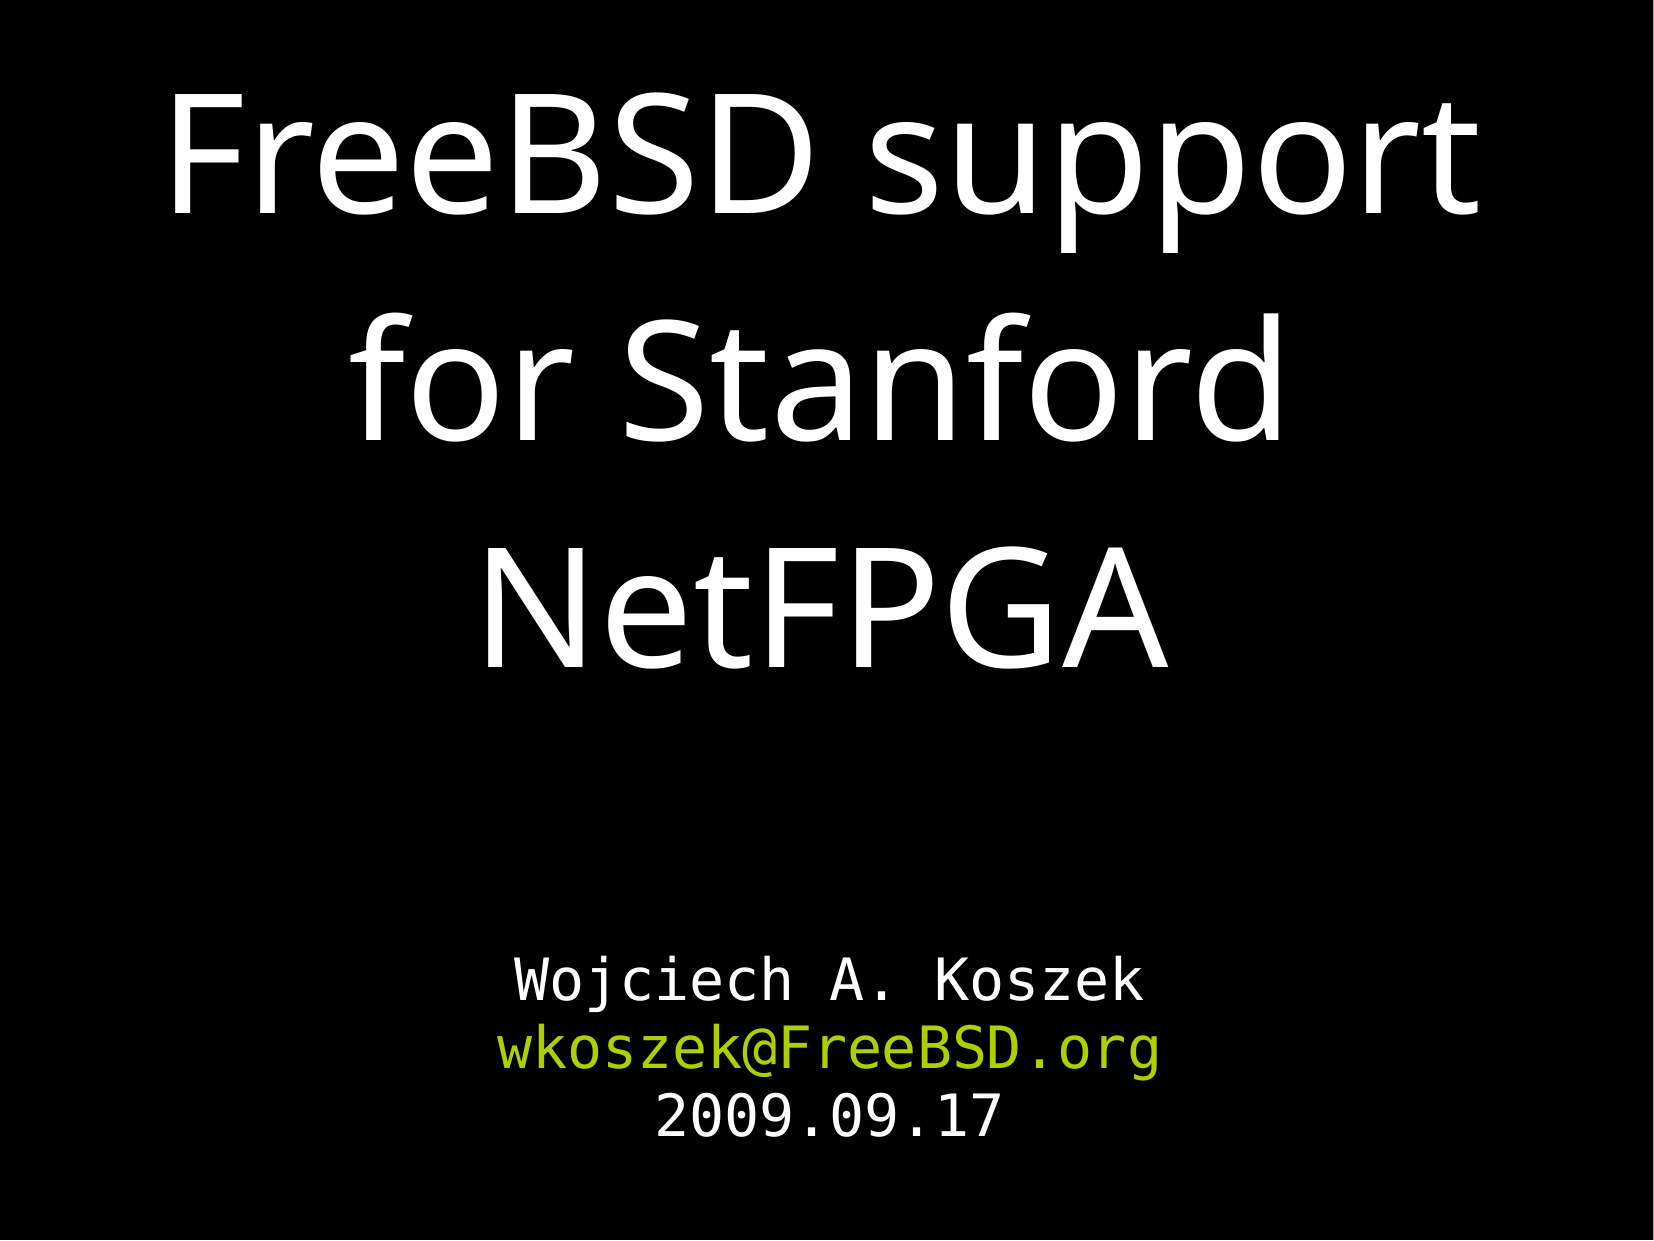

# FreeBSD support for Stanford NetFPGA
Wojciech A. Koszek
wkoszek@FreeBSD.org
2009.09.17